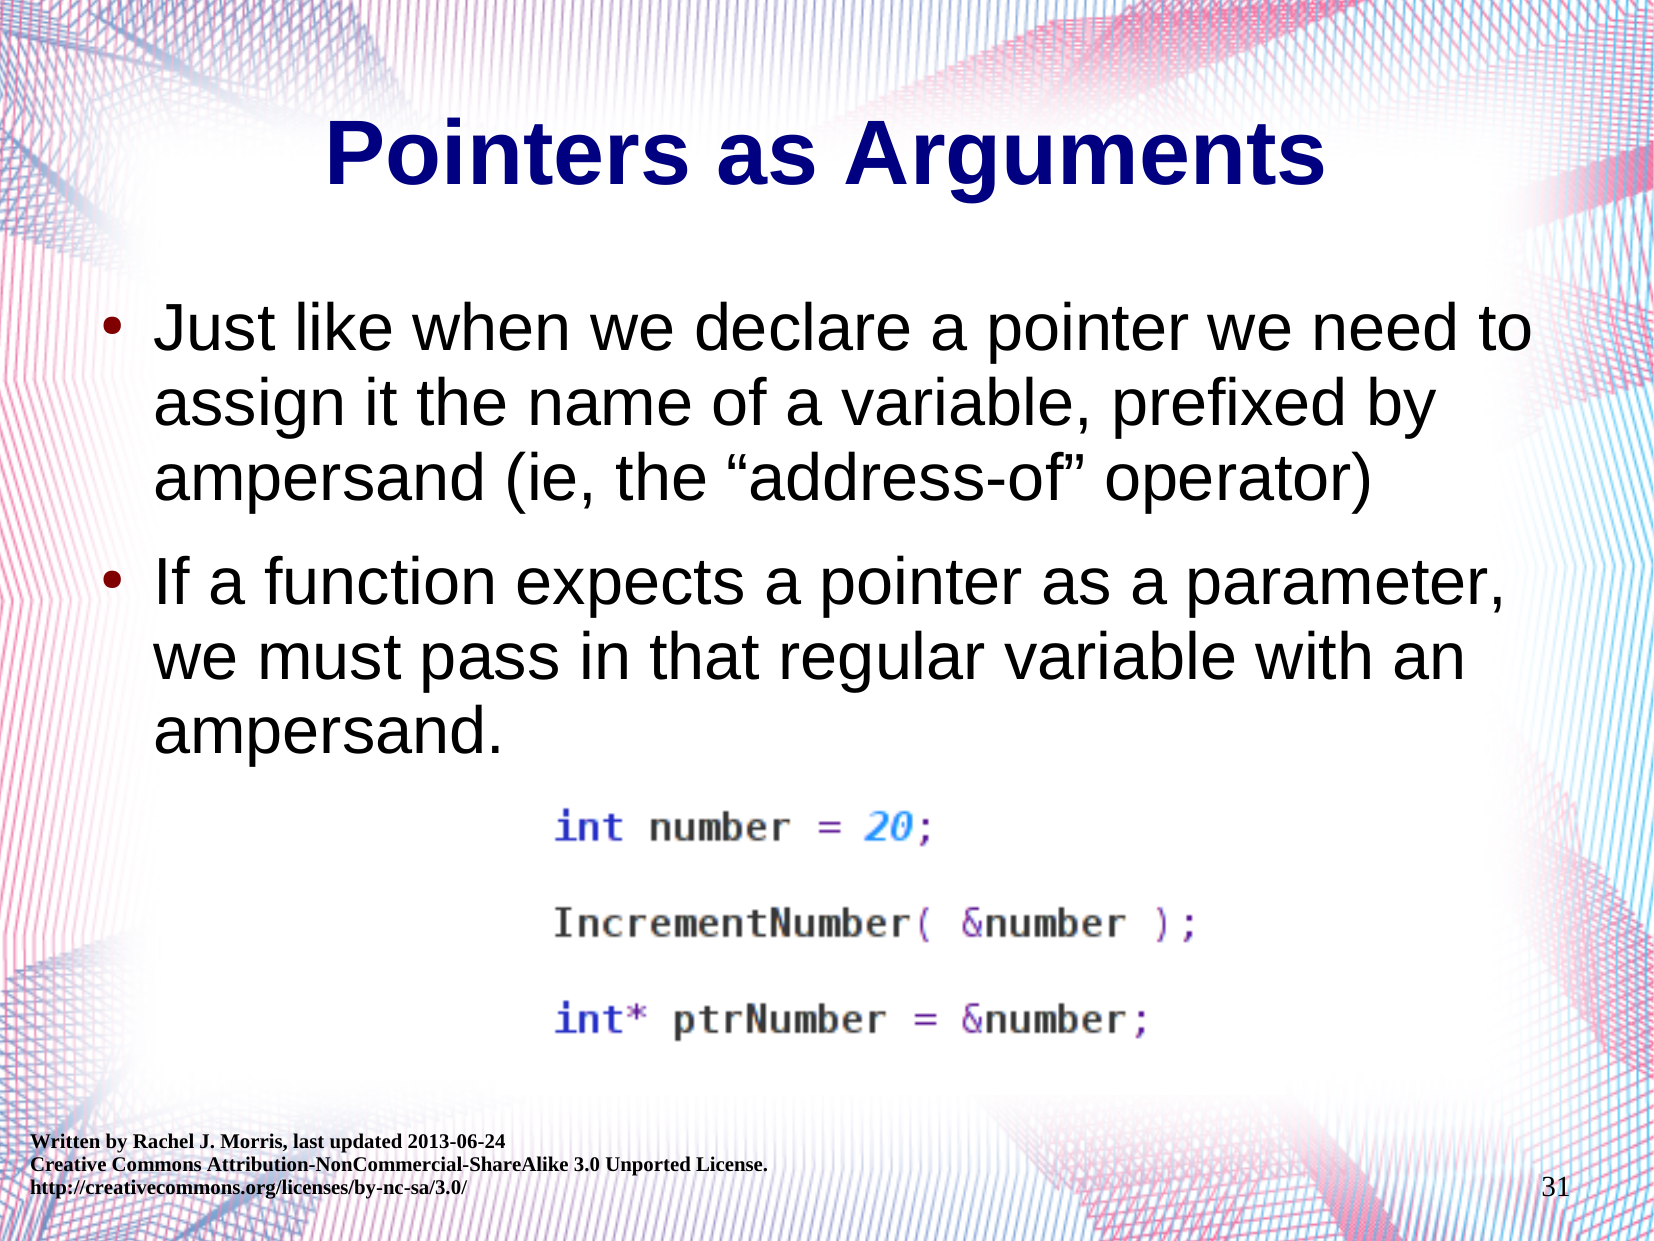

# Pointers as Arguments
Just like when we declare a pointer we need to assign it the name of a variable, prefixed by ampersand (ie, the “address-of” operator)
If a function expects a pointer as a parameter, we must pass in that regular variable with an ampersand.
31